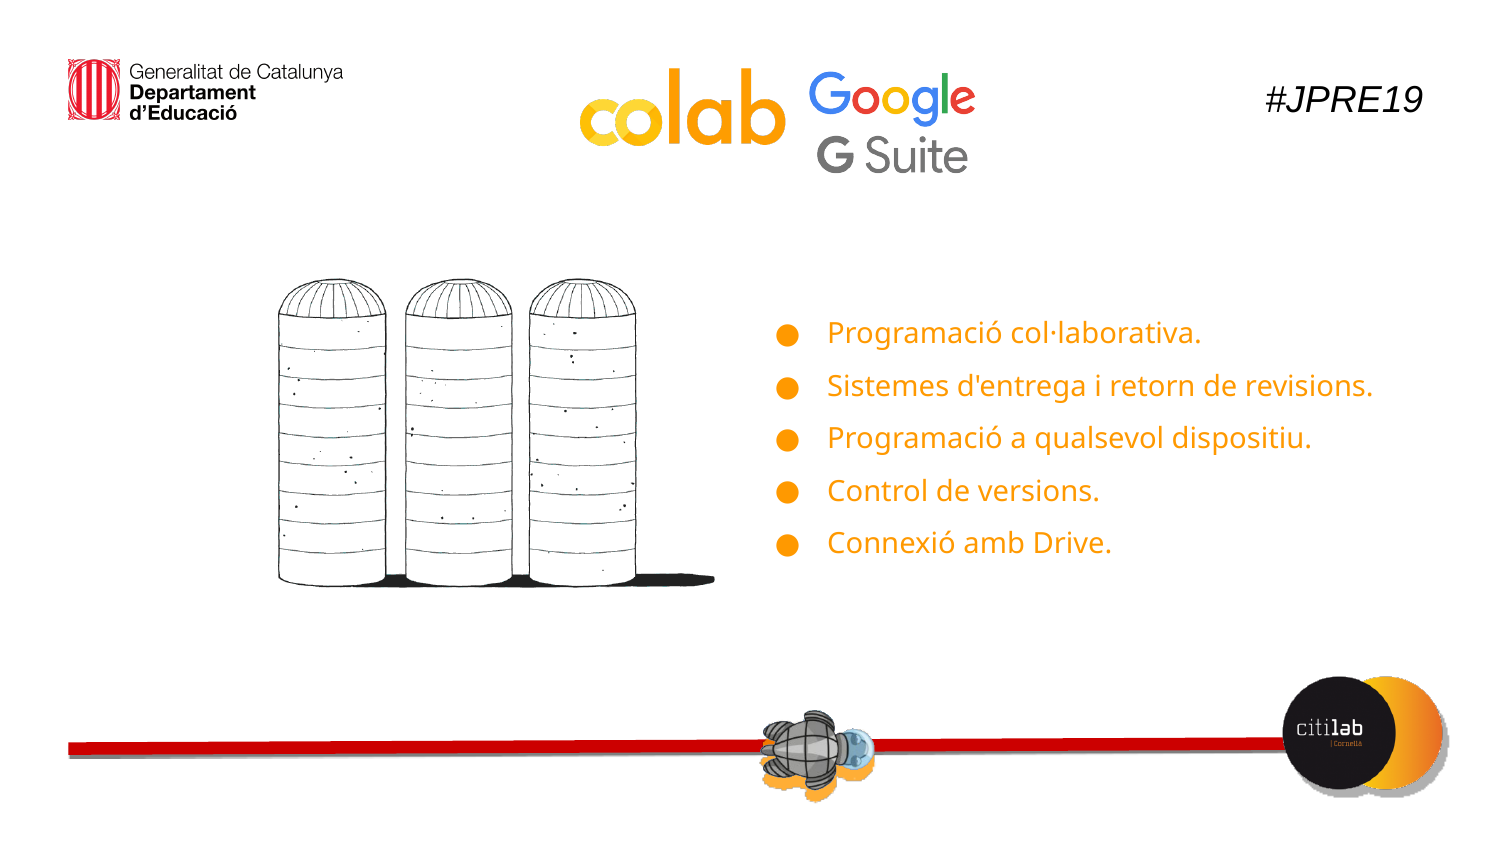

#JPRE19
Programació col·laborativa.
Sistemes d'entrega i retorn de revisions.
Programació a qualsevol dispositiu.
Control de versions.
Connexió amb Drive.